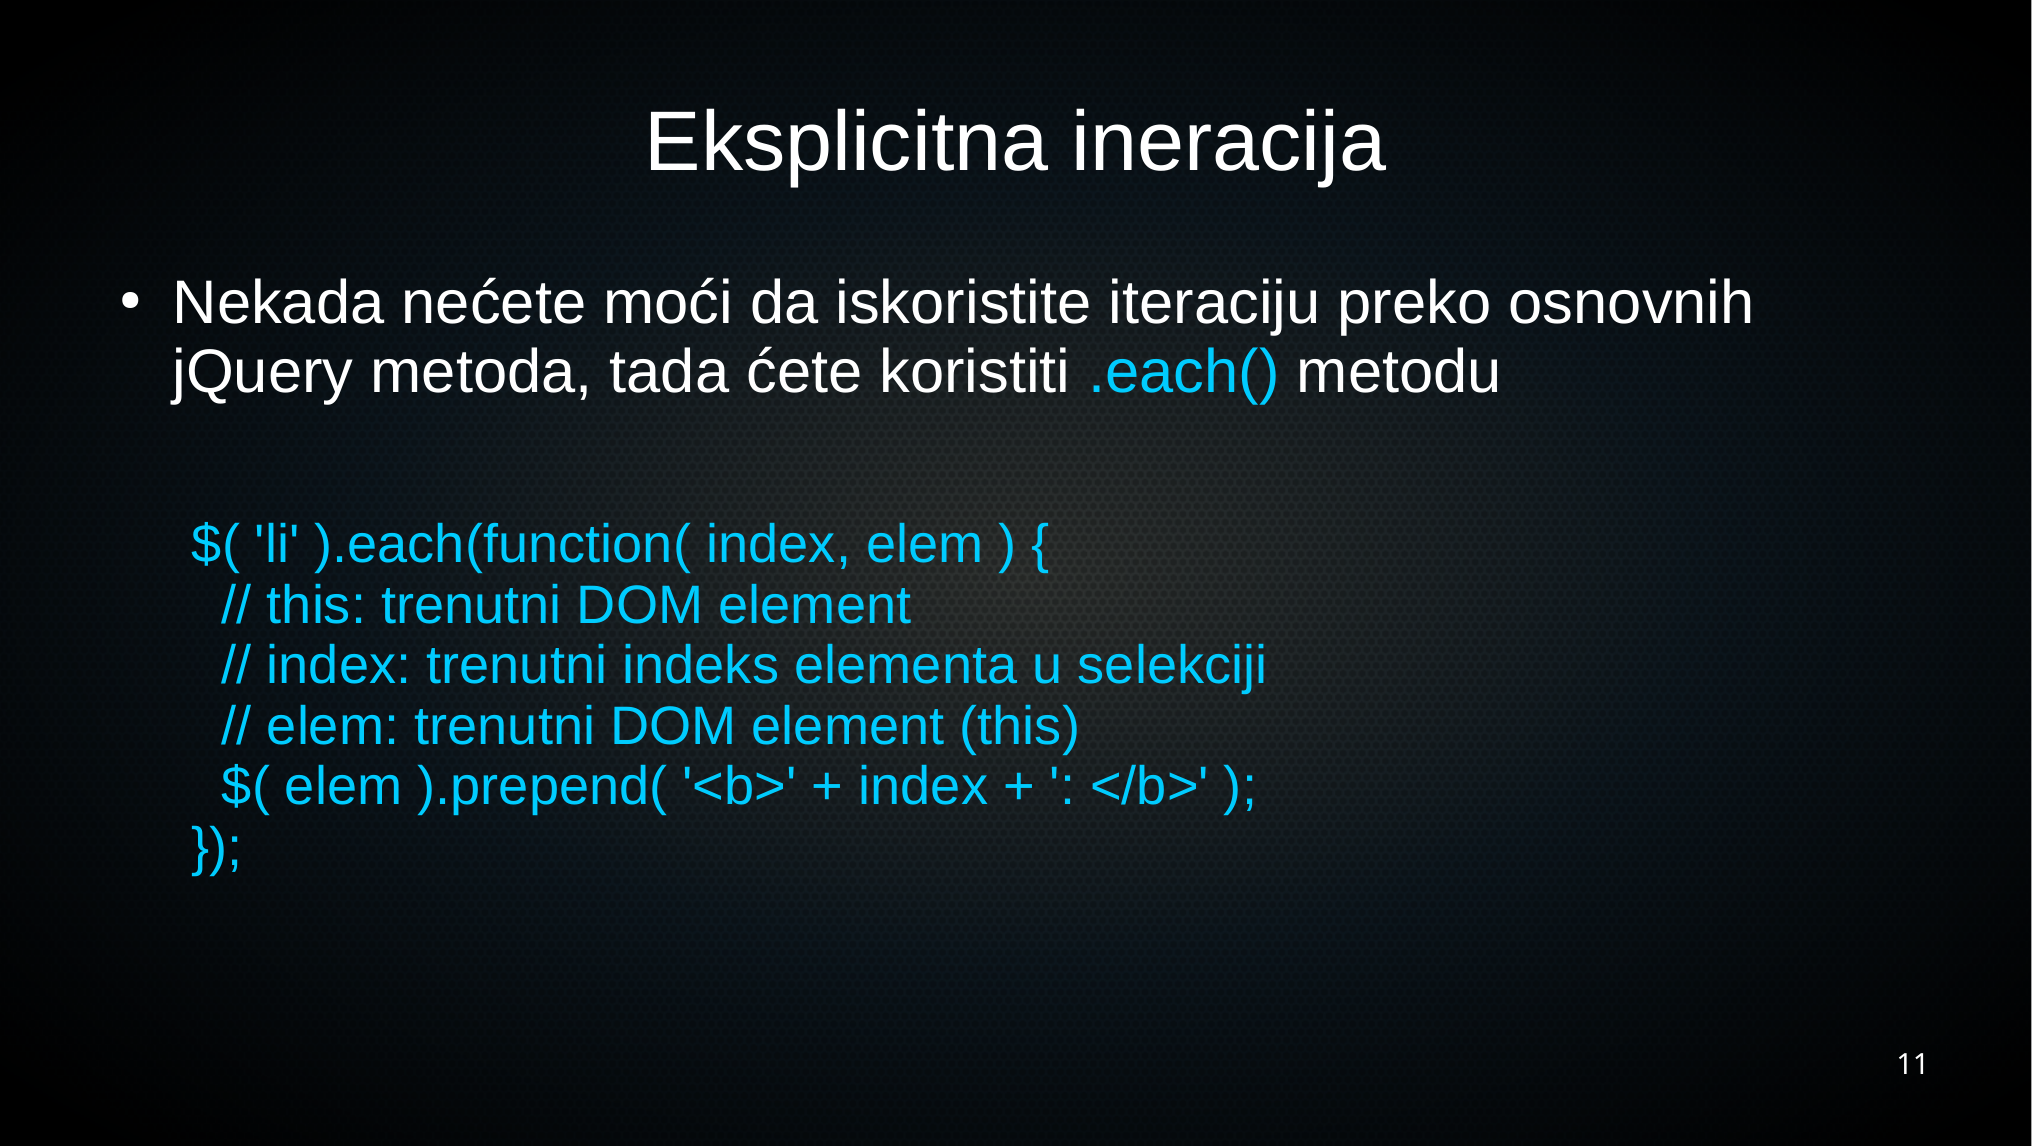

# Eksplicitna ineracija
Nekada nećete moći da iskoristite iteraciju preko osnovnih jQuery metoda, tada ćete koristiti .each() metodu
$( 'li' ).each(function( index, elem ) {
 // this: trenutni DOM element
 // index: trenutni indeks elementa u selekciji
 // elem: trenutni DOM element (this)
 $( elem ).prepend( '<b>' + index + ': </b>' );
});
11